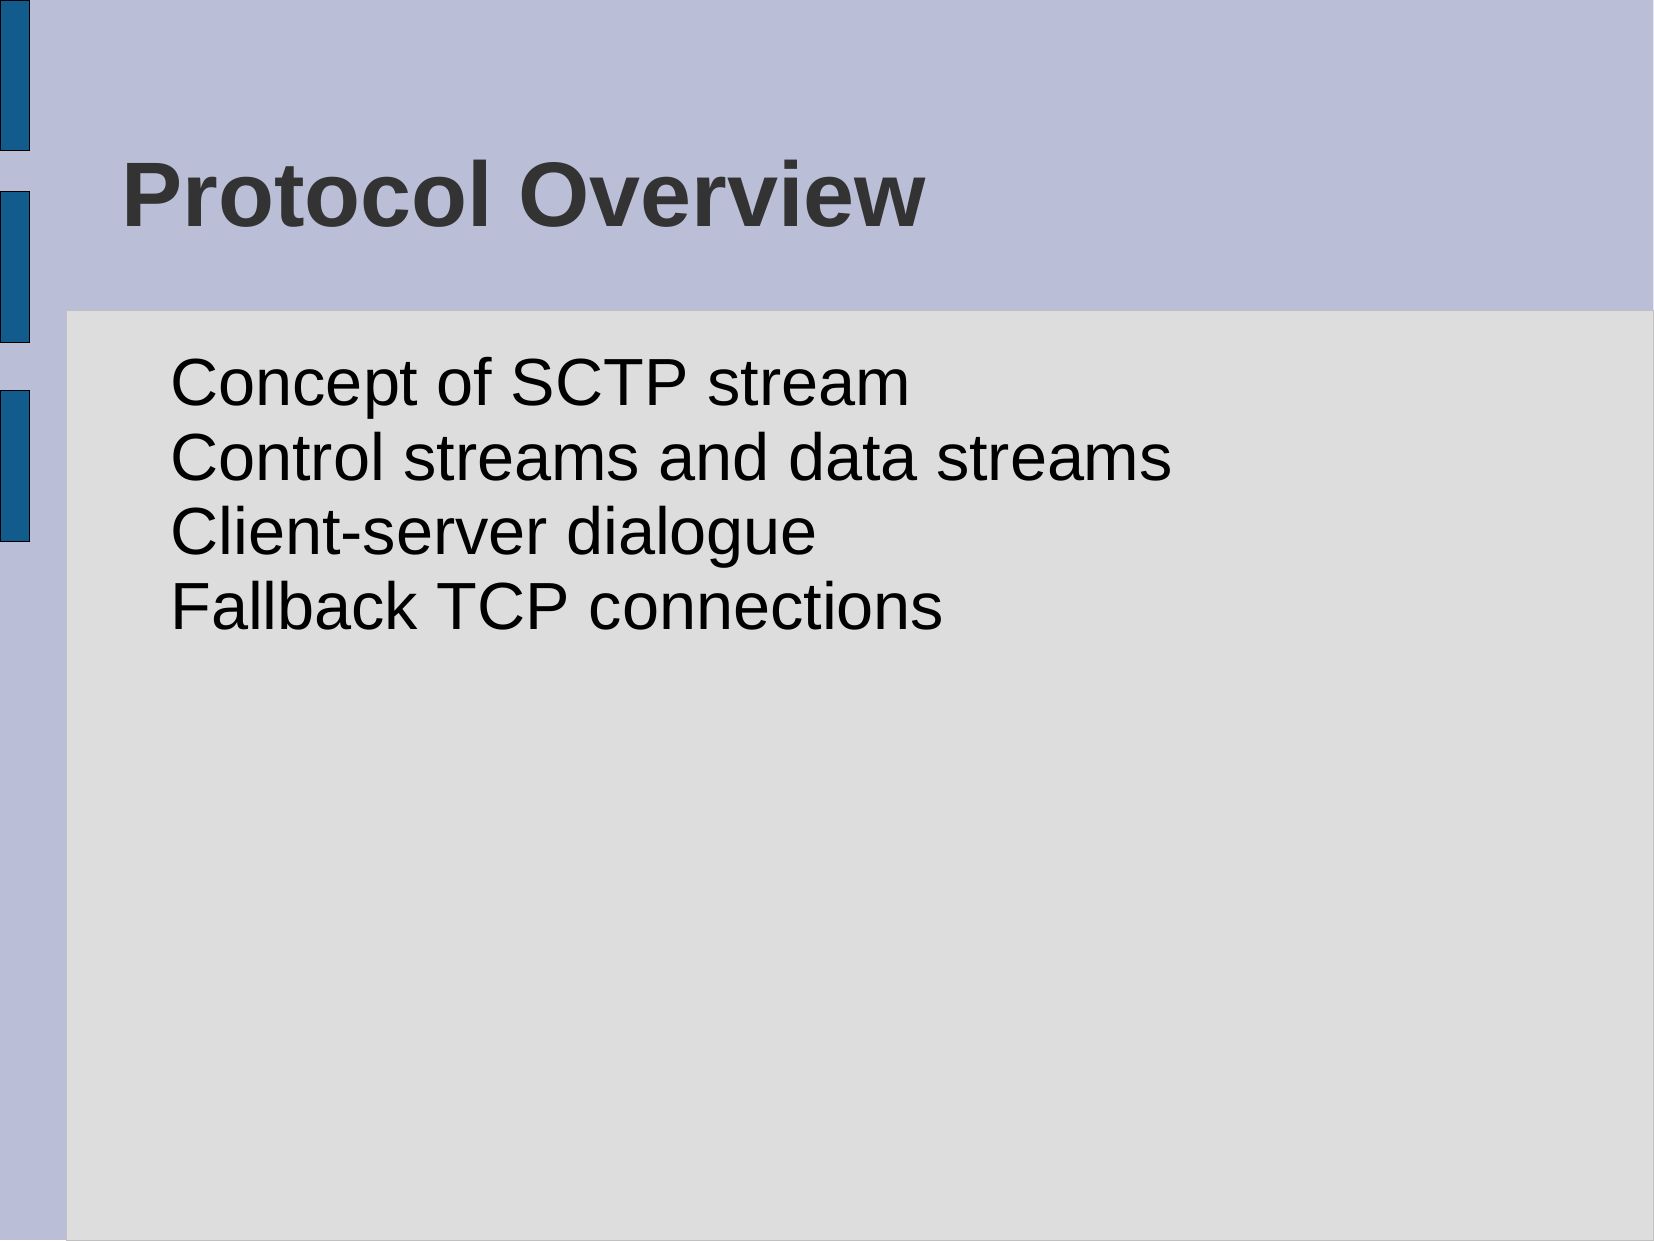

# Protocol Overview
Concept of SCTP stream
Control streams and data streams
Client-server dialogue
Fallback TCP connections